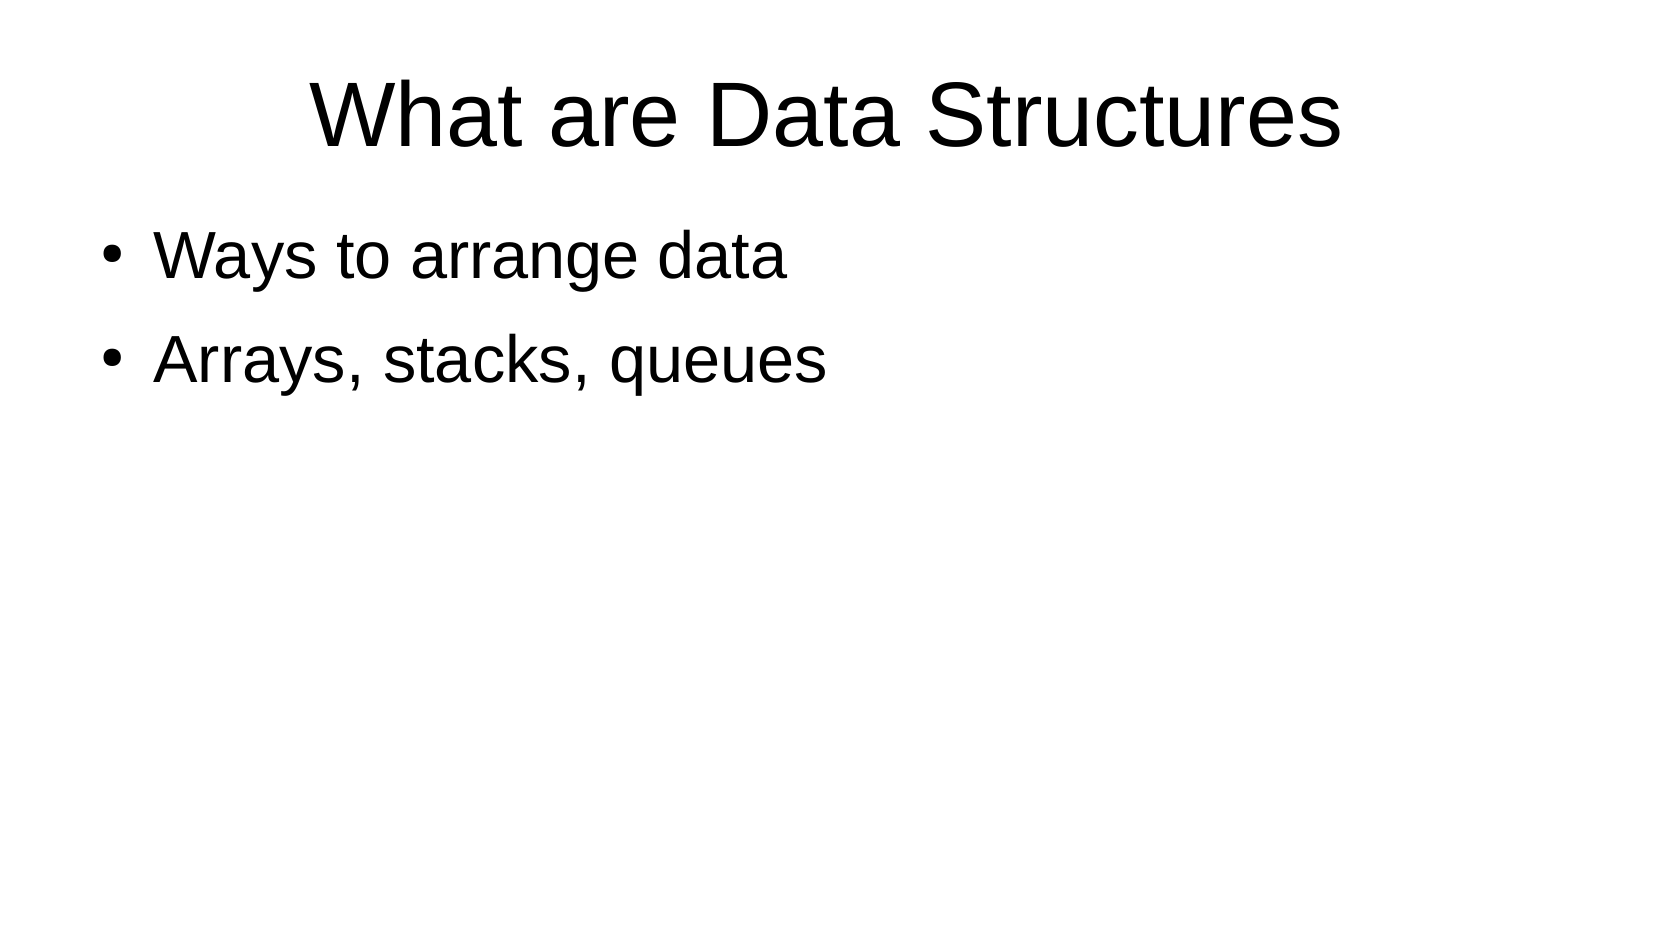

# What are Data Structures
Ways to arrange data
Arrays, stacks, queues